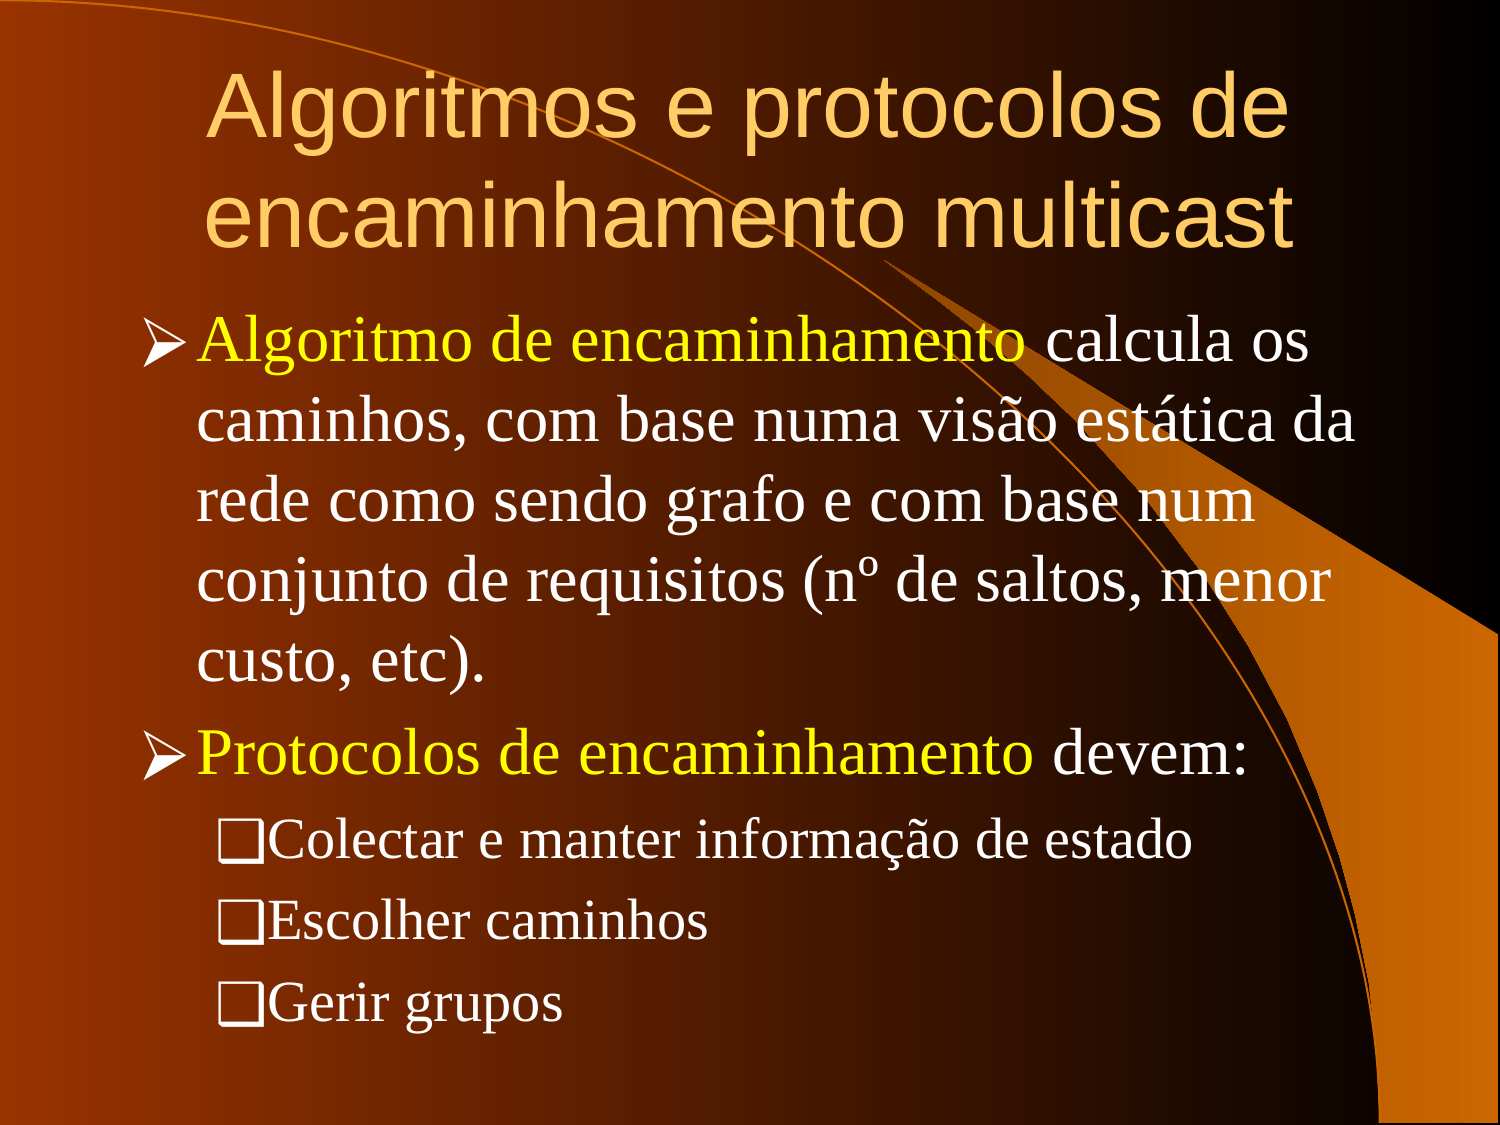

# Algoritmos e protocolos de encaminhamento multicast
Algoritmo de encaminhamento calcula os caminhos, com base numa visão estática da rede como sendo grafo e com base num conjunto de requisitos (nº de saltos, menor custo, etc).
Protocolos de encaminhamento devem:
Colectar e manter informação de estado
Escolher caminhos
Gerir grupos